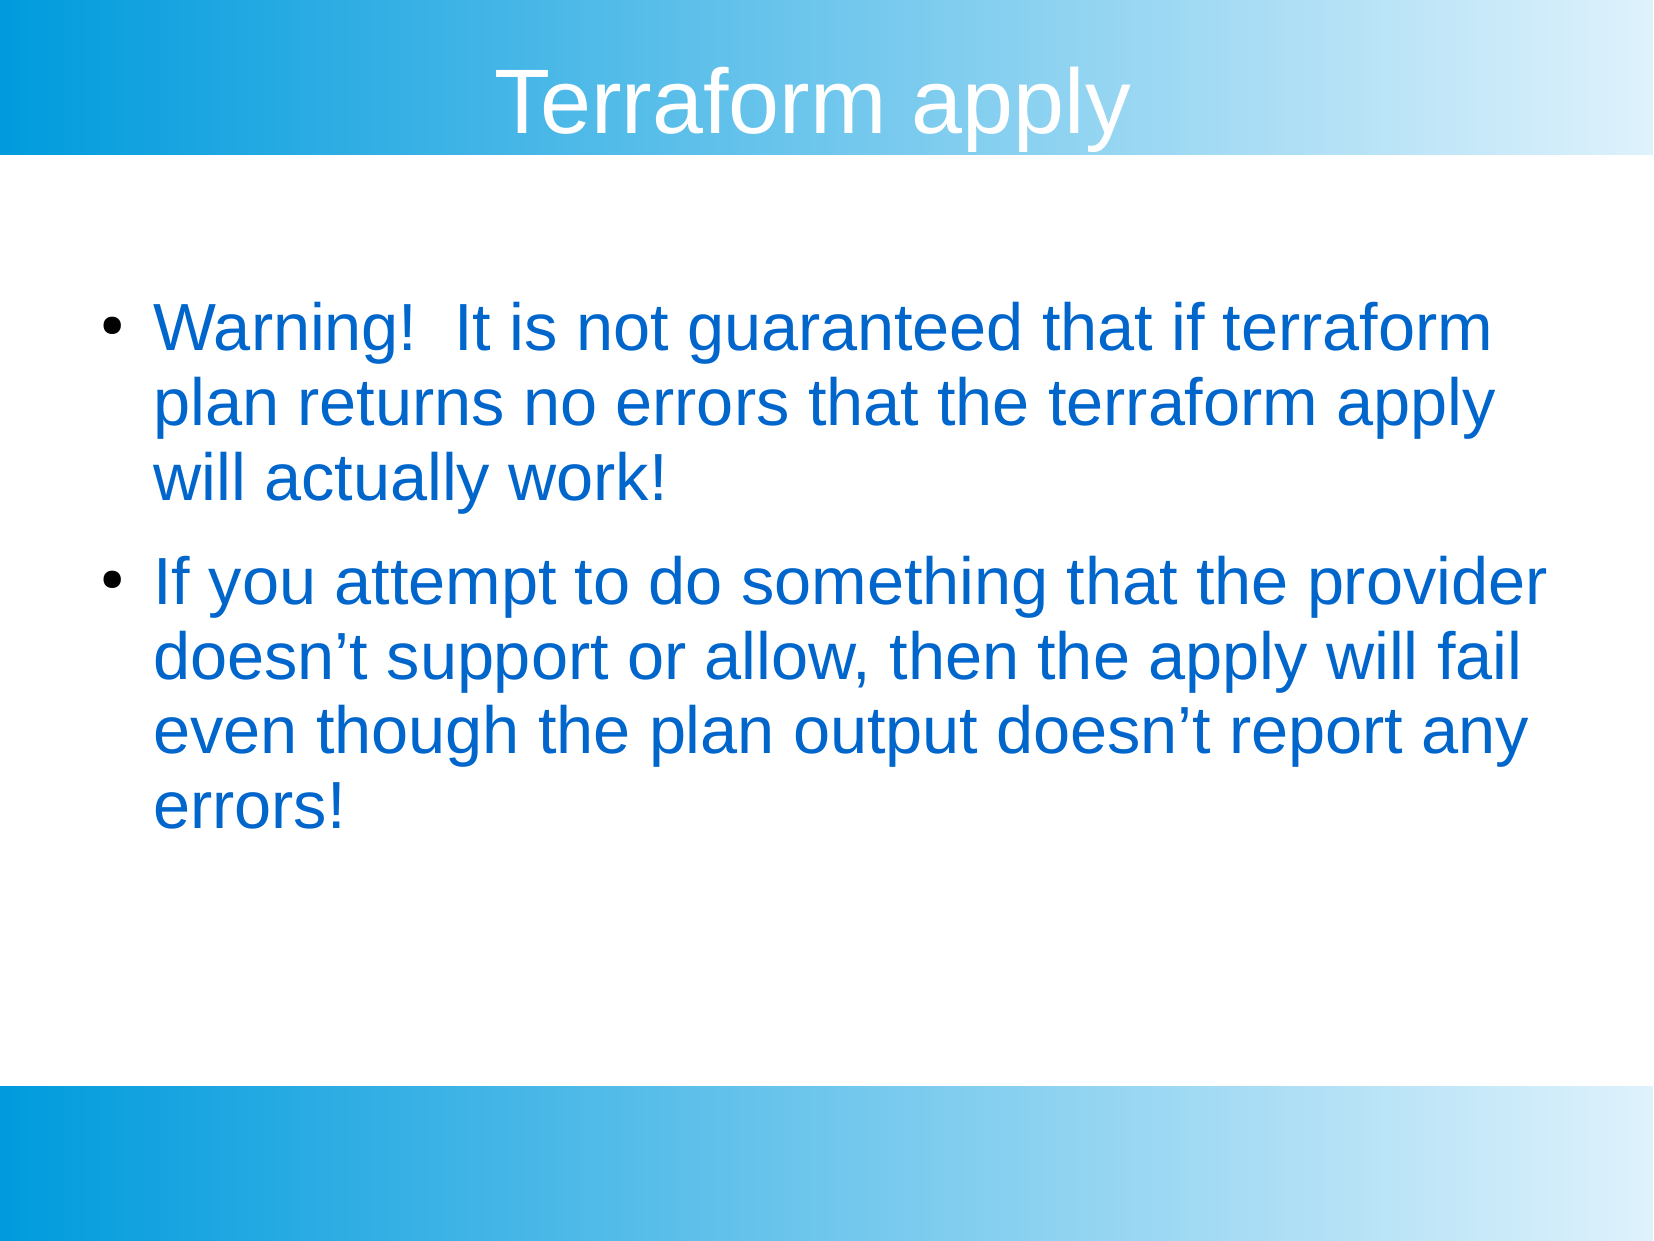

# Terraform apply
Warning! It is not guaranteed that if terraform plan returns no errors that the terraform apply will actually work!
If you attempt to do something that the provider doesn’t support or allow, then the apply will fail even though the plan output doesn’t report any errors!